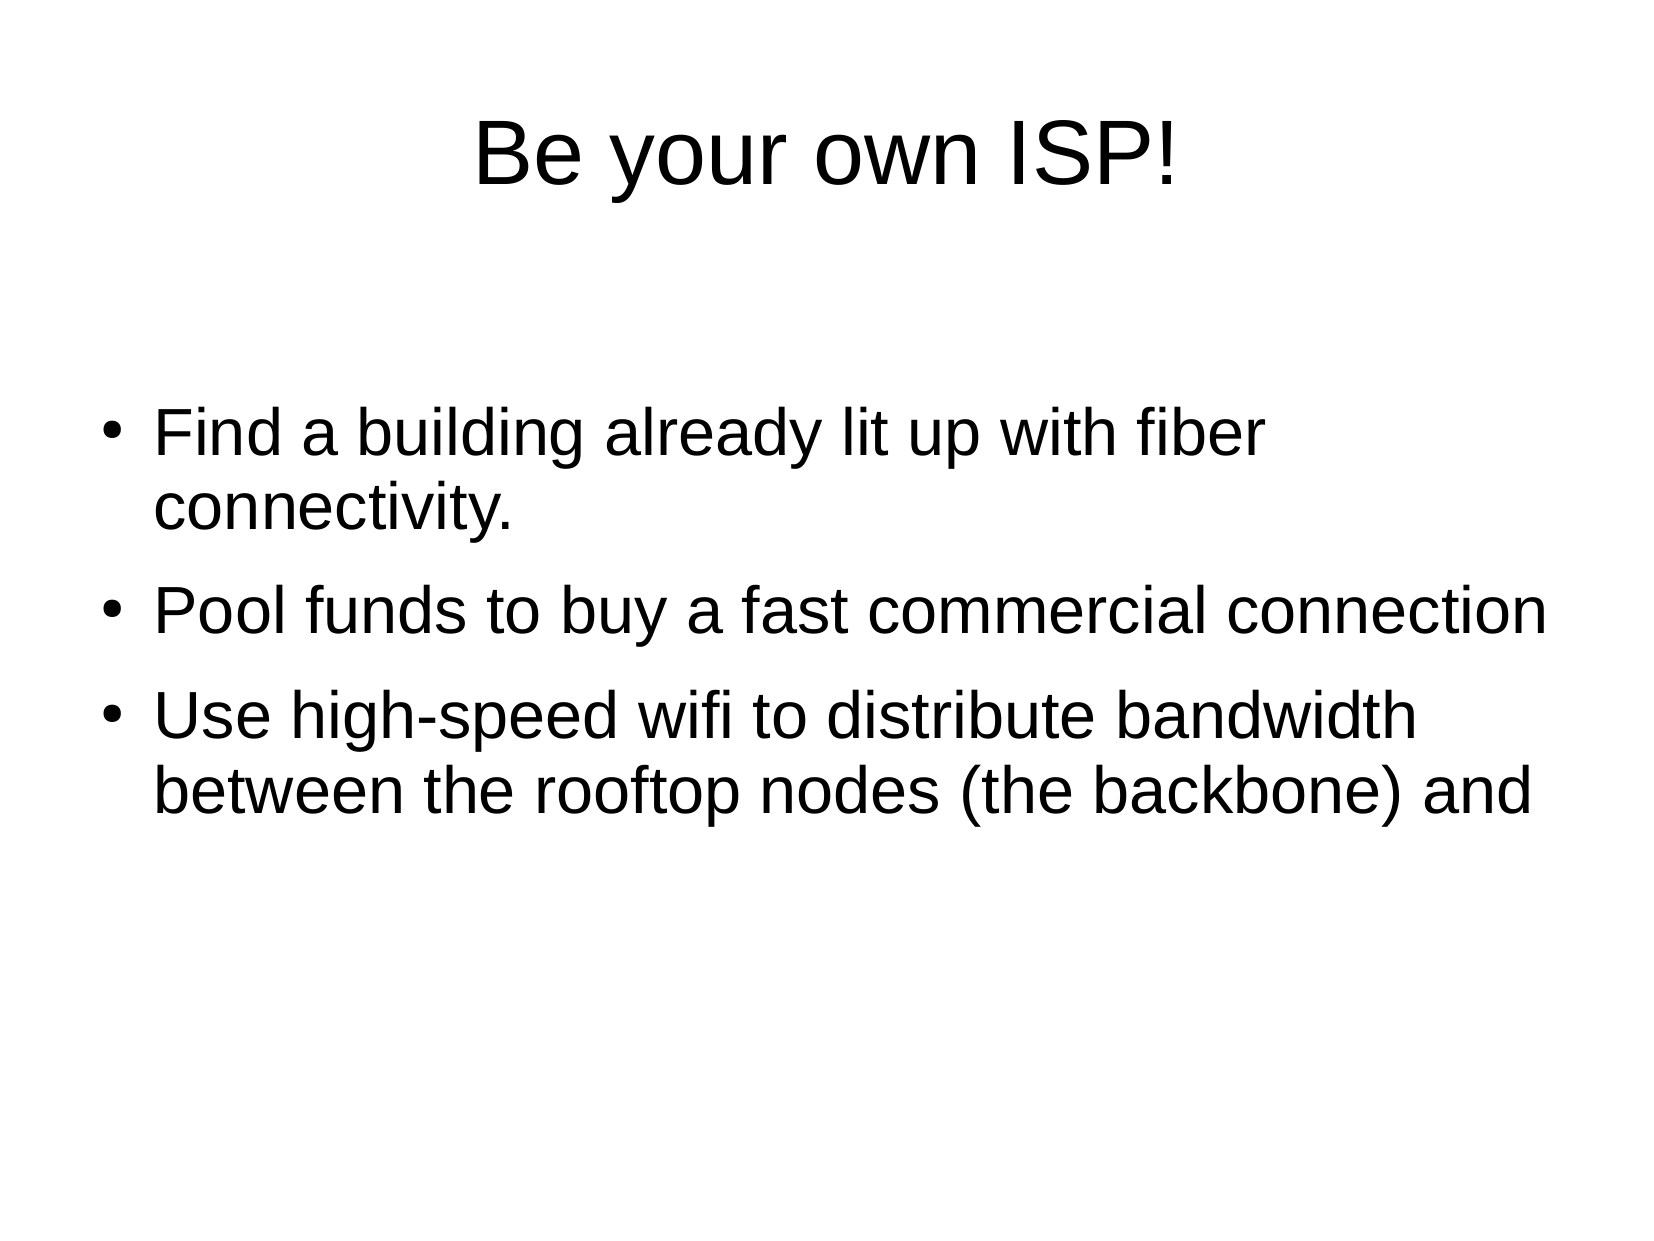

# Be your own ISP!
Find a building already lit up with fiber connectivity.
Pool funds to buy a fast commercial connection
Use high-speed wifi to distribute bandwidth between the rooftop nodes (the backbone) and